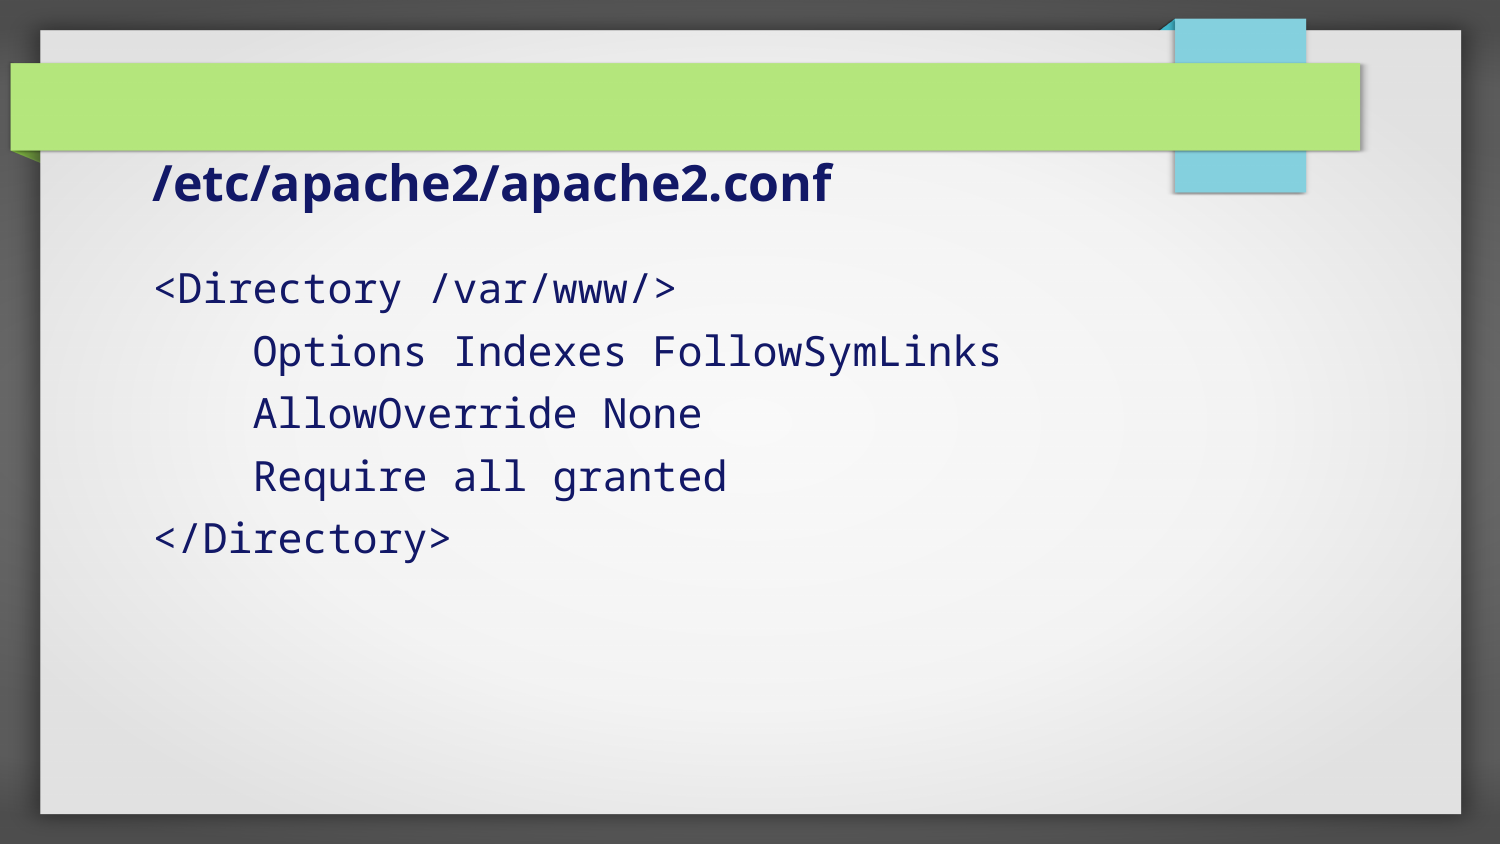

# /etc/apache2/apache2.conf
<Directory /var/www/>
 Options Indexes FollowSymLinks
 AllowOverride None
 Require all granted
</Directory>